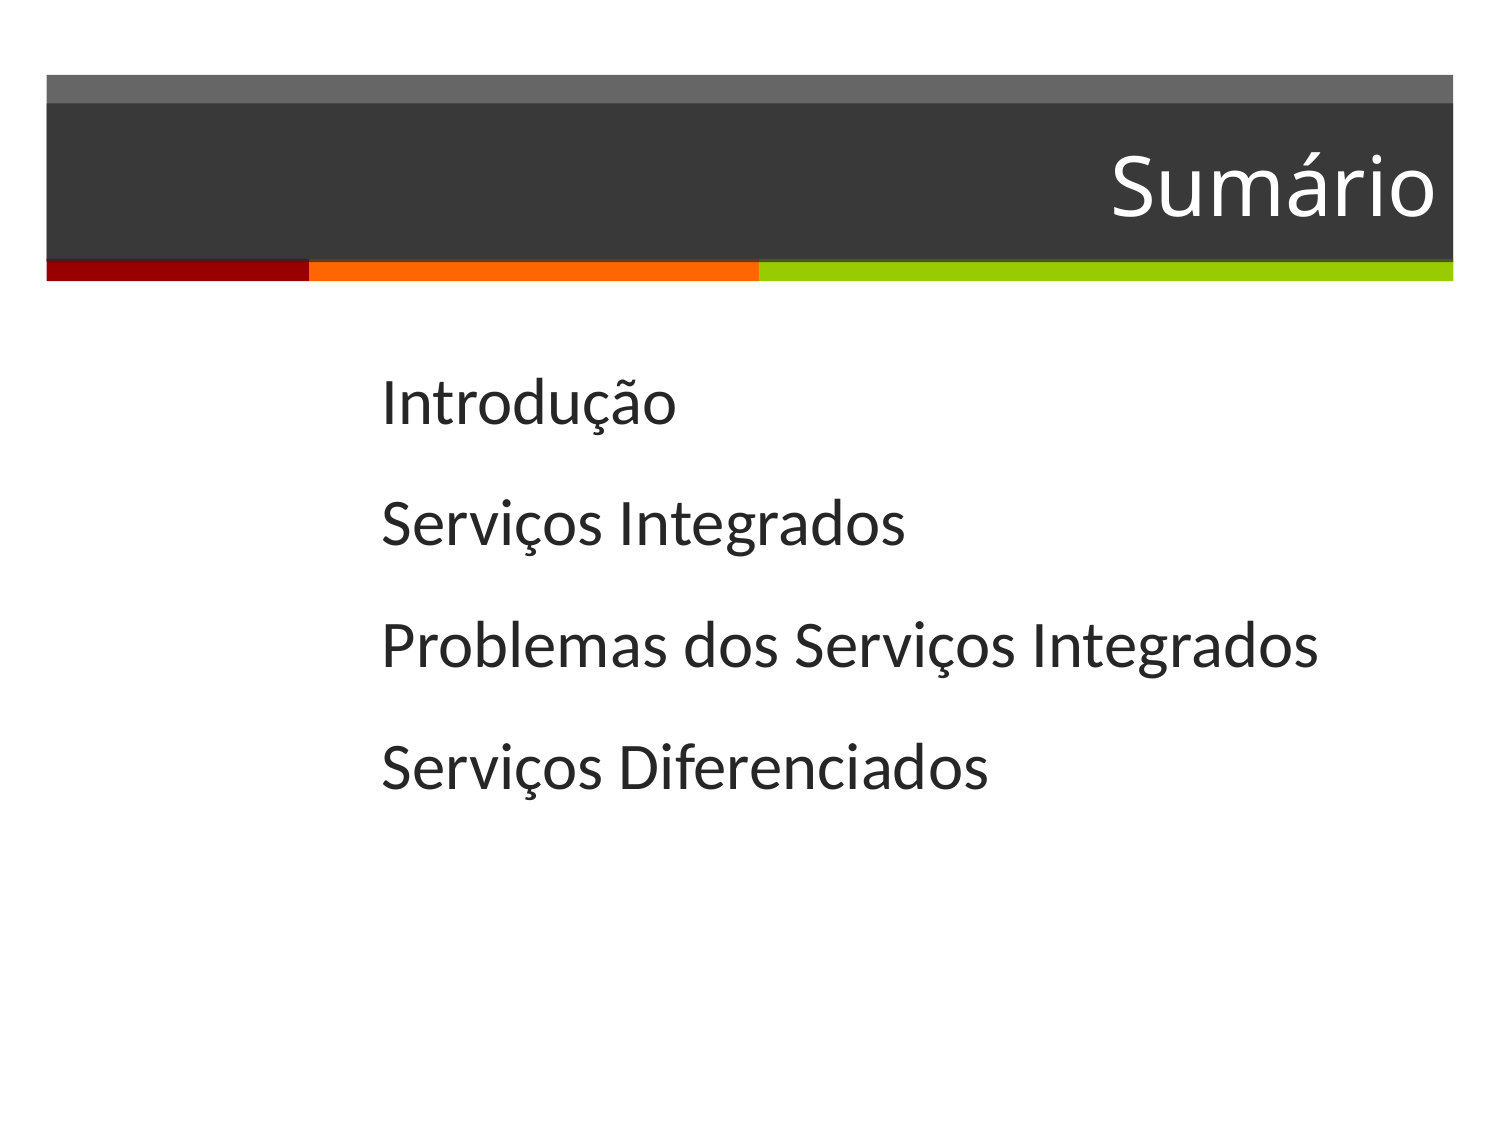

# Sumário
Introdução
Serviços Integrados
Problemas dos Serviços Integrados
Serviços Diferenciados